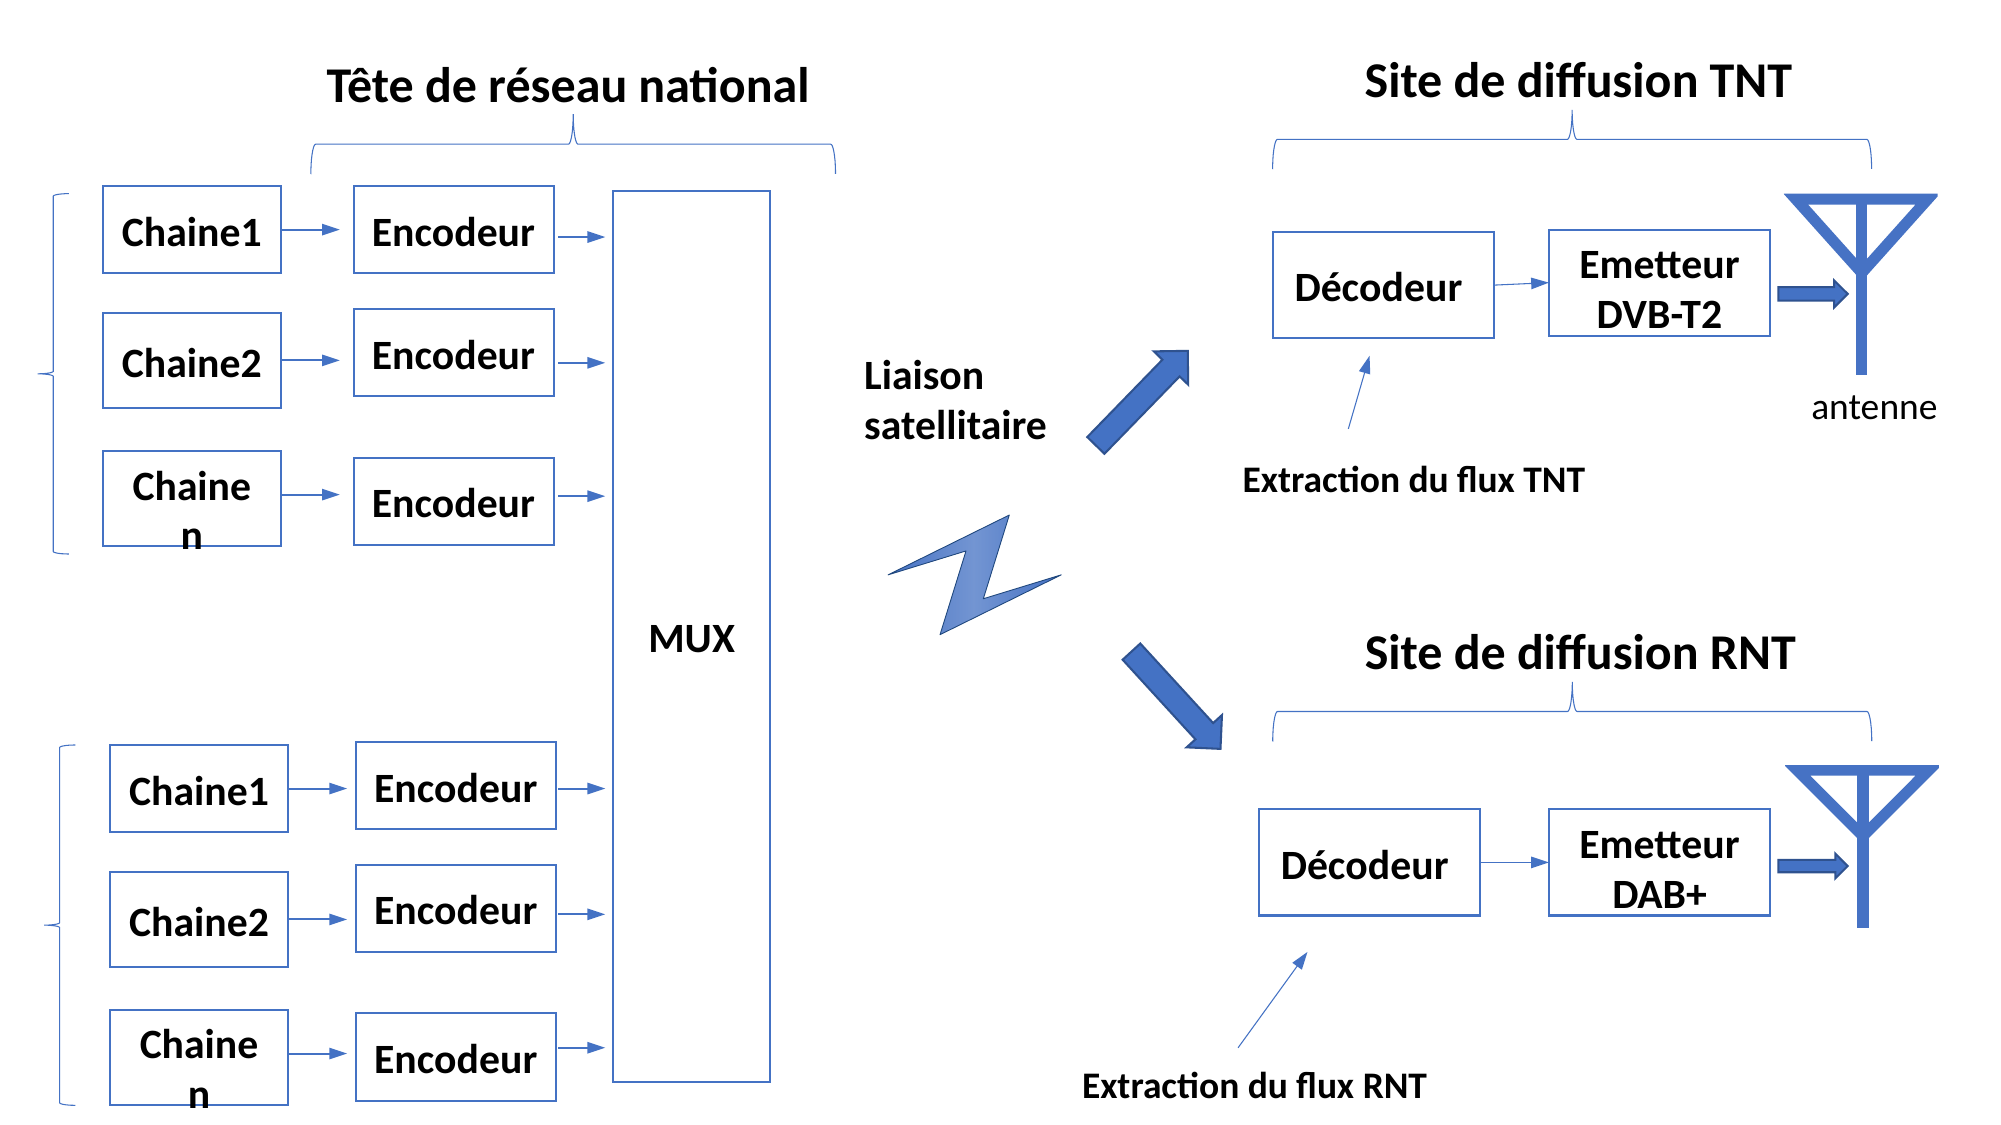

Site de diffusion TNT
Tête de réseau national
Chaine1
Encodeur
MUX
Emetteur DVB-T2
Décodeur
Encodeur
Chaine2
Liaison satellitaire
antenne
Extraction du flux TNT
Chaine n
Encodeur
Site de diffusion RNT
Encodeur
Chaine1
Décodeur
Emetteur DAB+
Encodeur
Chaine2
Chaine n
Encodeur
Extraction du flux RNT